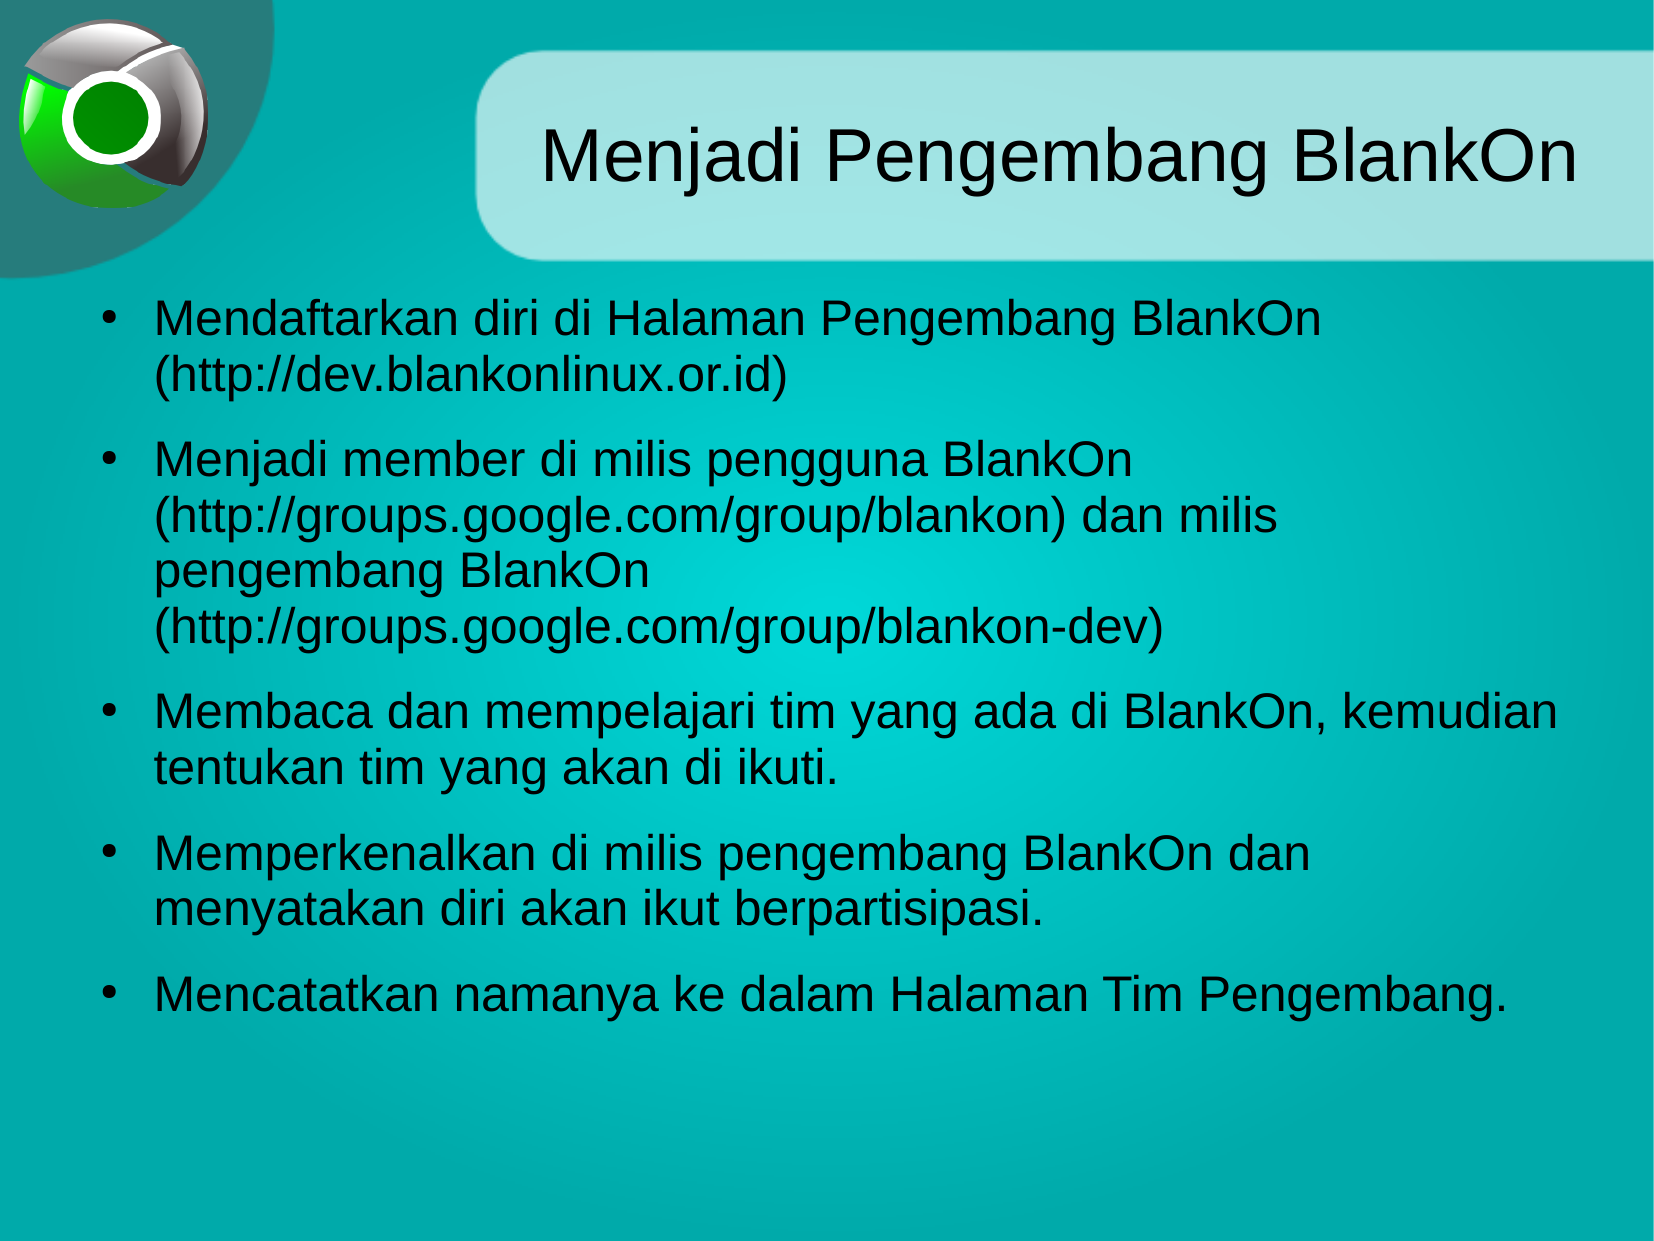

Menjadi Pengembang BlankOn
# Mendaftarkan diri di Halaman Pengembang BlankOn (http://dev.blankonlinux.or.id)
Menjadi member di milis pengguna BlankOn (http://groups.google.com/group/blankon) dan milis pengembang BlankOn (http://groups.google.com/group/blankon-dev)
Membaca dan mempelajari tim yang ada di BlankOn, kemudian tentukan tim yang akan di ikuti.
Memperkenalkan di milis pengembang BlankOn dan menyatakan diri akan ikut berpartisipasi.
Mencatatkan namanya ke dalam Halaman Tim Pengembang.